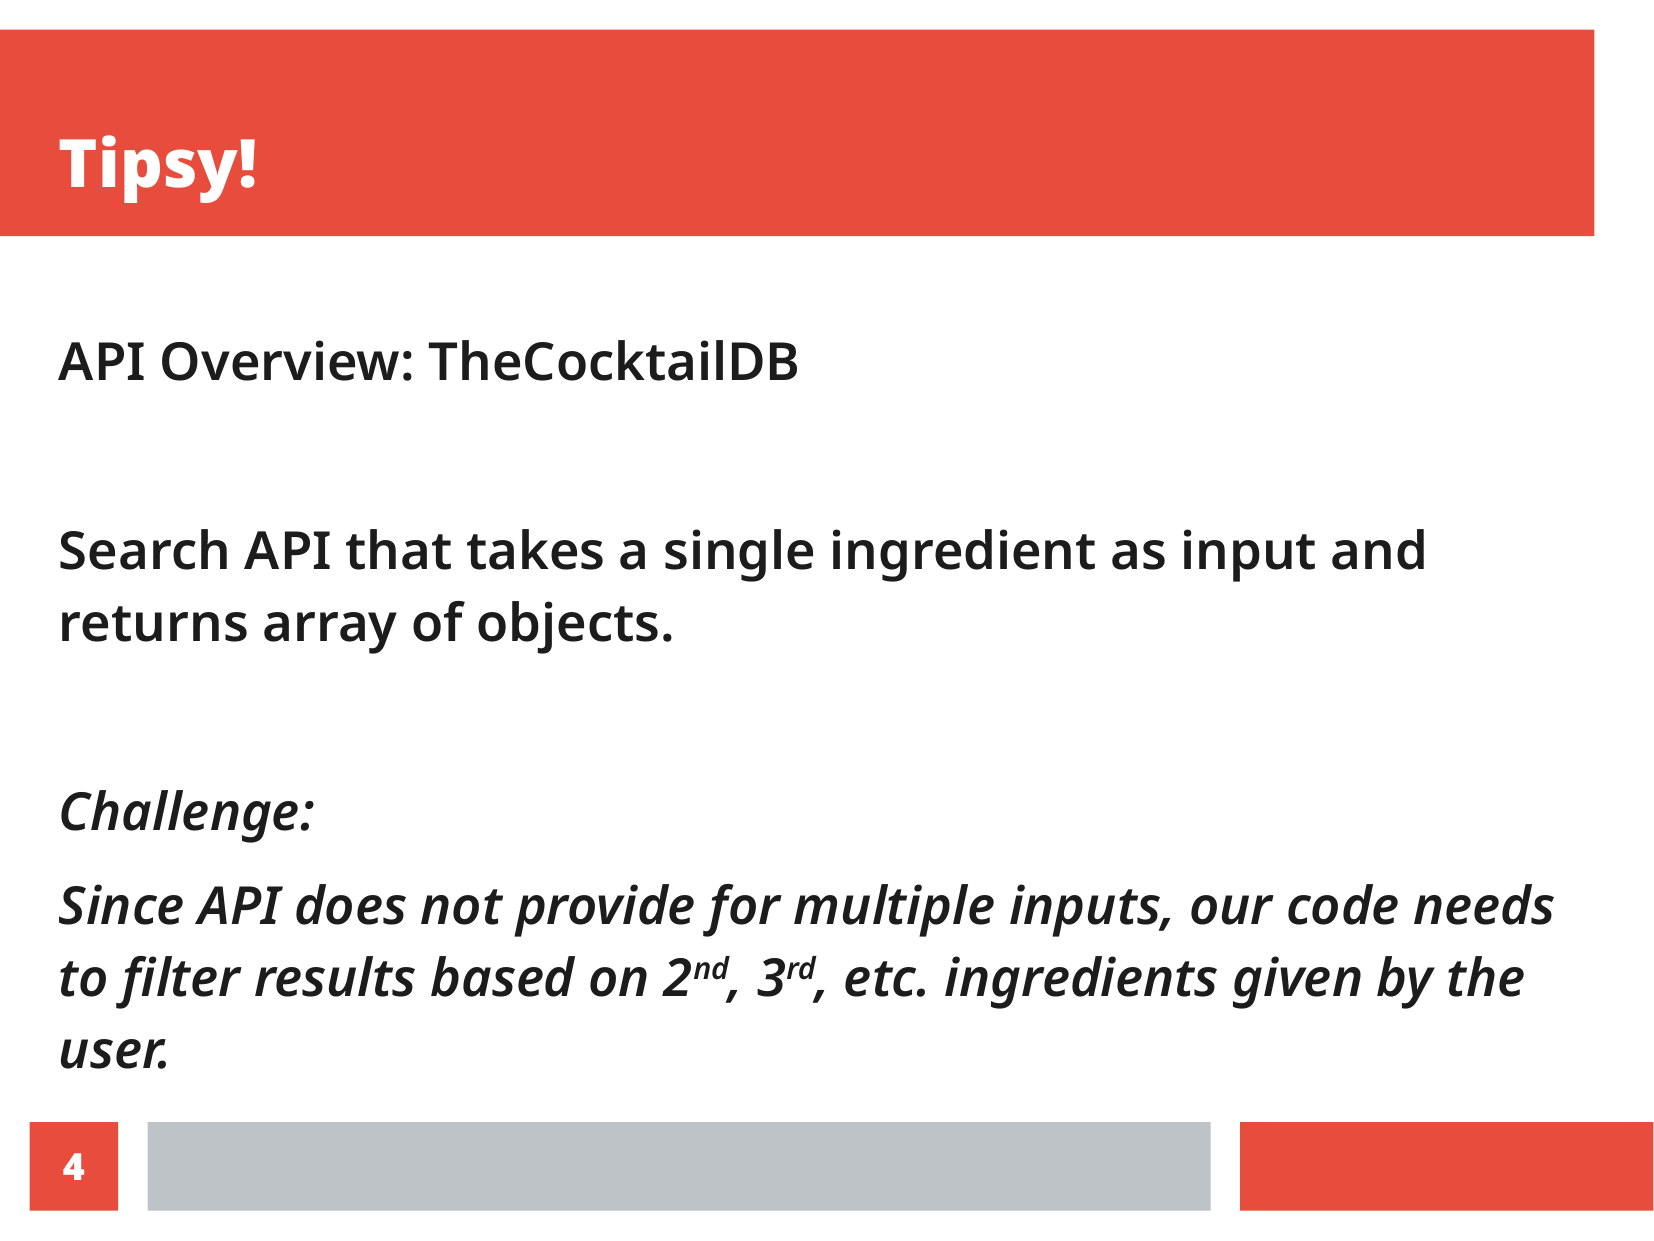

# Tipsy!
API Overview: TheCocktailDB
Search API that takes a single ingredient as input and returns array of objects.
Challenge:
Since API does not provide for multiple inputs, our code needs to filter results based on 2nd, 3rd, etc. ingredients given by the user.
4